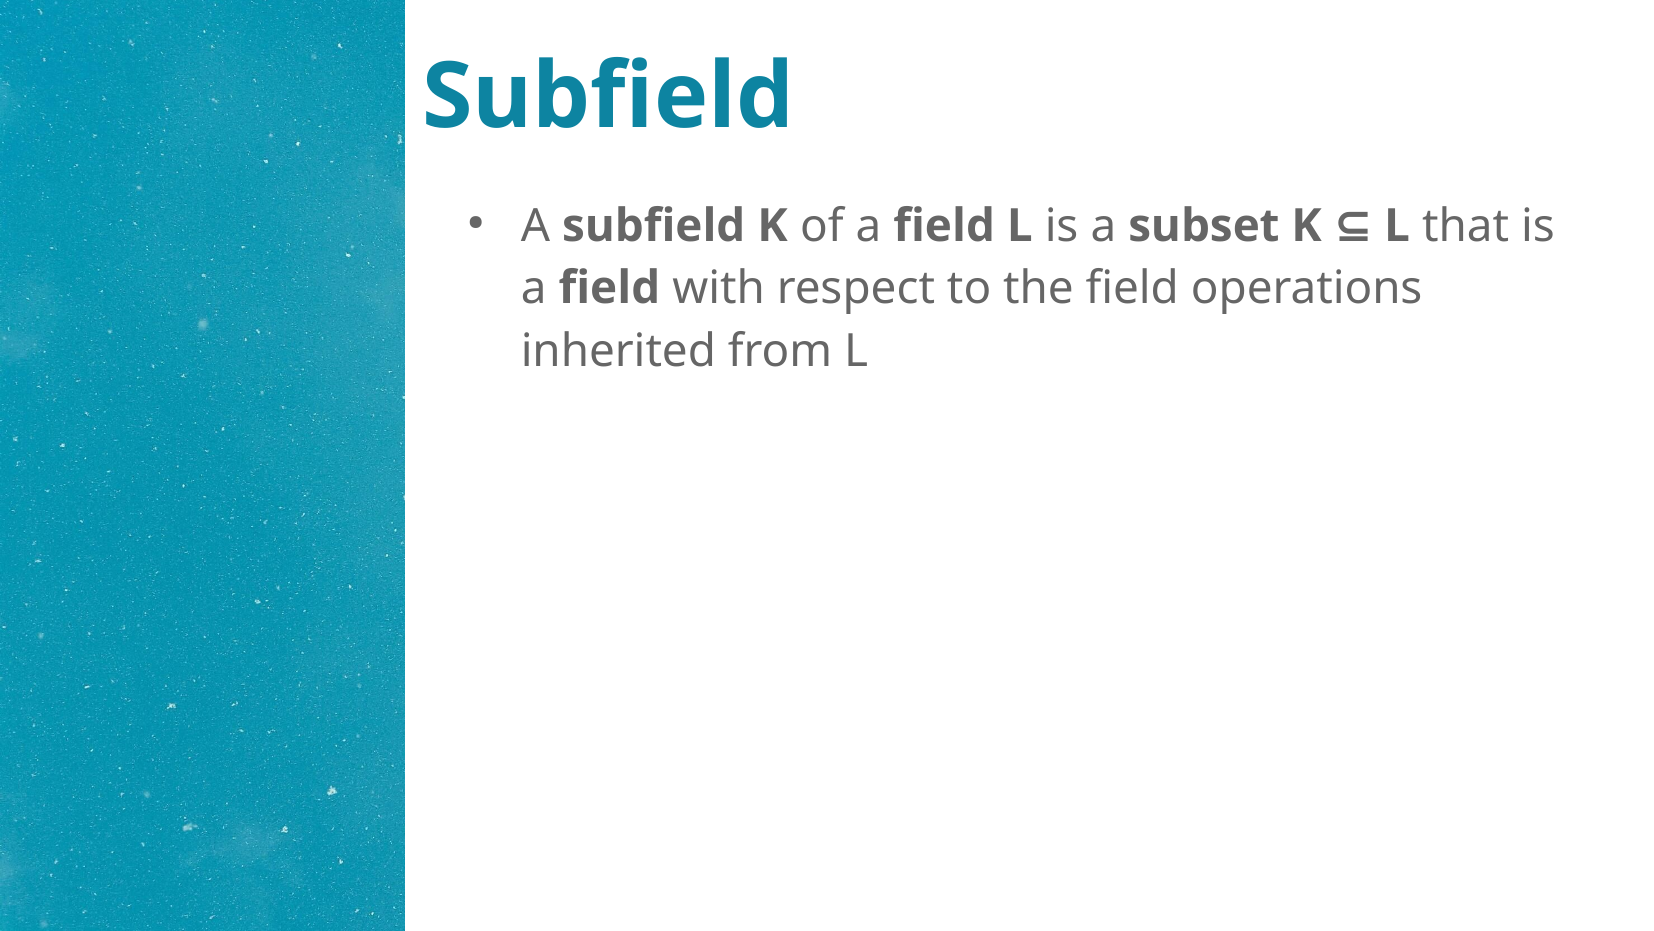

# Subfield
A subfield K of a field L is a subset K ⊆ L that is a field with respect to the field operations inherited from L